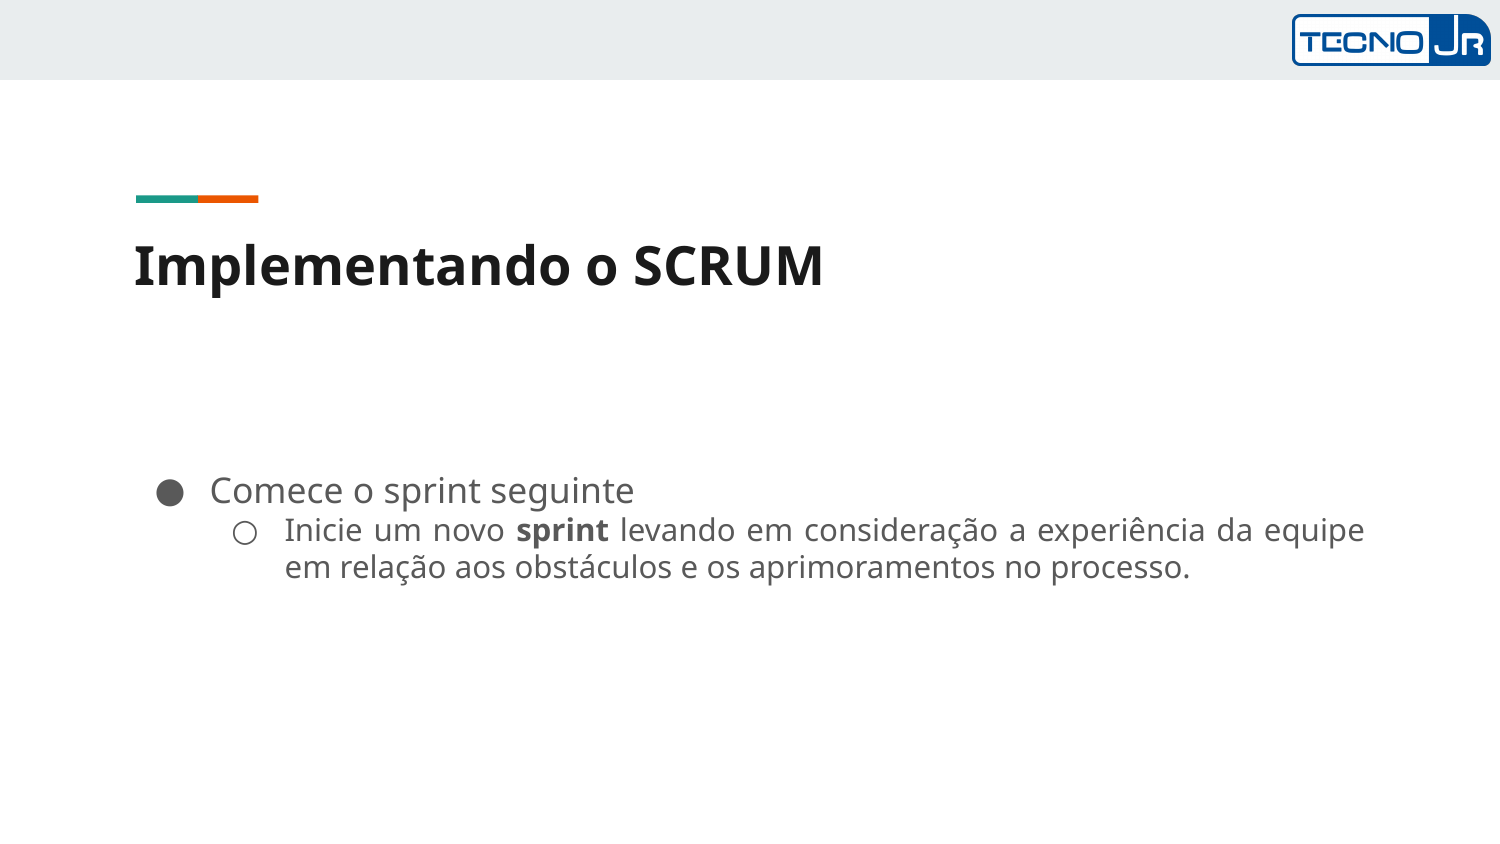

# Implementando o SCRUM
Comece o sprint seguinte
Inicie um novo sprint levando em consideração a experiência da equipe em relação aos obstáculos e os aprimoramentos no processo.